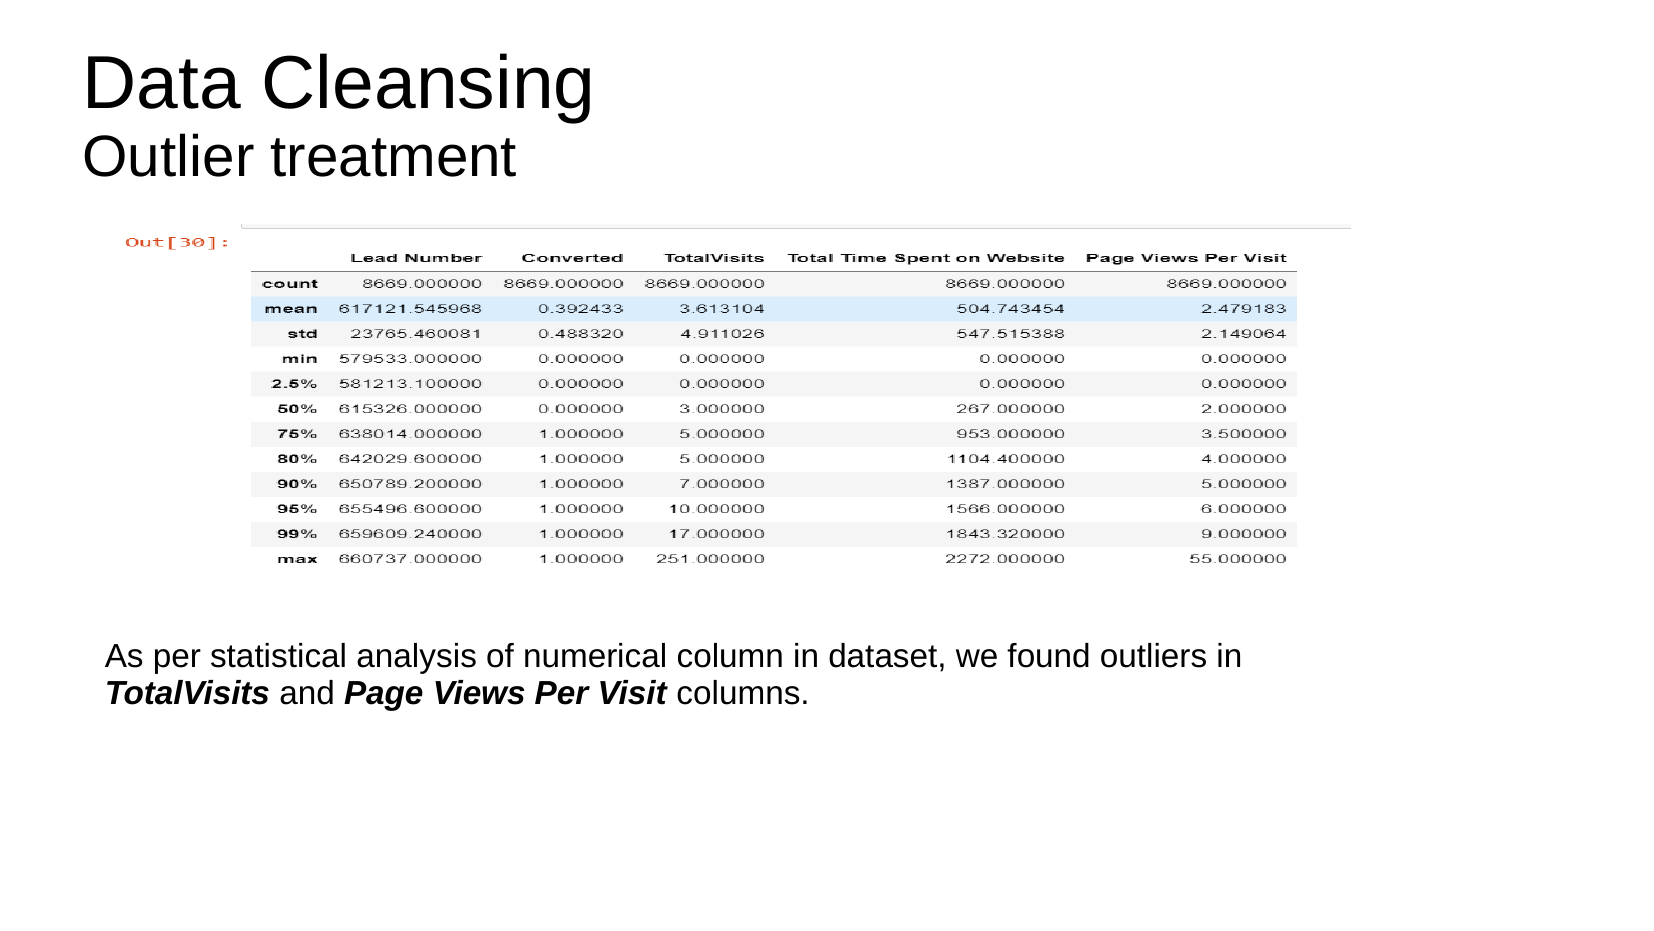

# Data Cleansing Outlier treatment
As per statistical analysis of numerical column in dataset, we found outliers in TotalVisits and Page Views Per Visit columns.